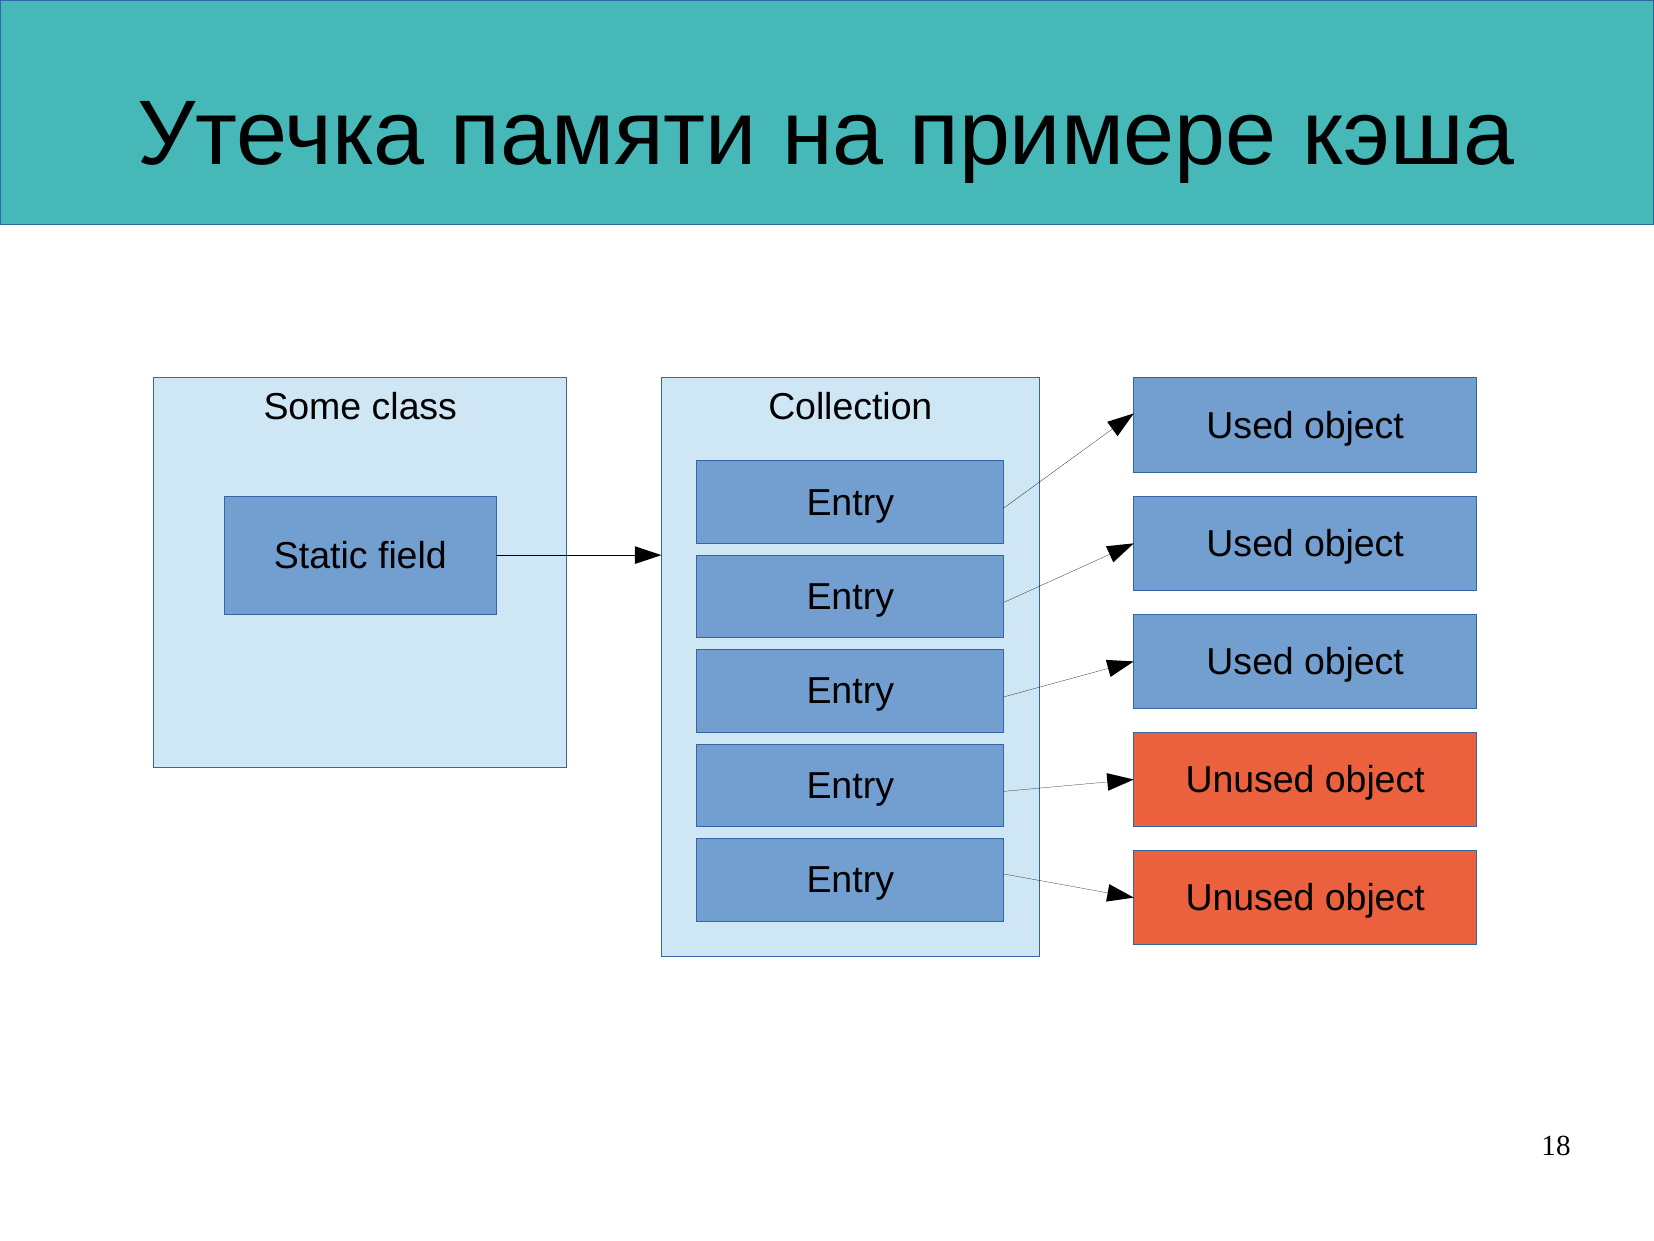

# Утечка памяти на примере кэша
Some class
Collection
Used object
Entry
Static field
Used object
Entry
Used object
Entry
Unused object
Entry
Entry
Unused object
18